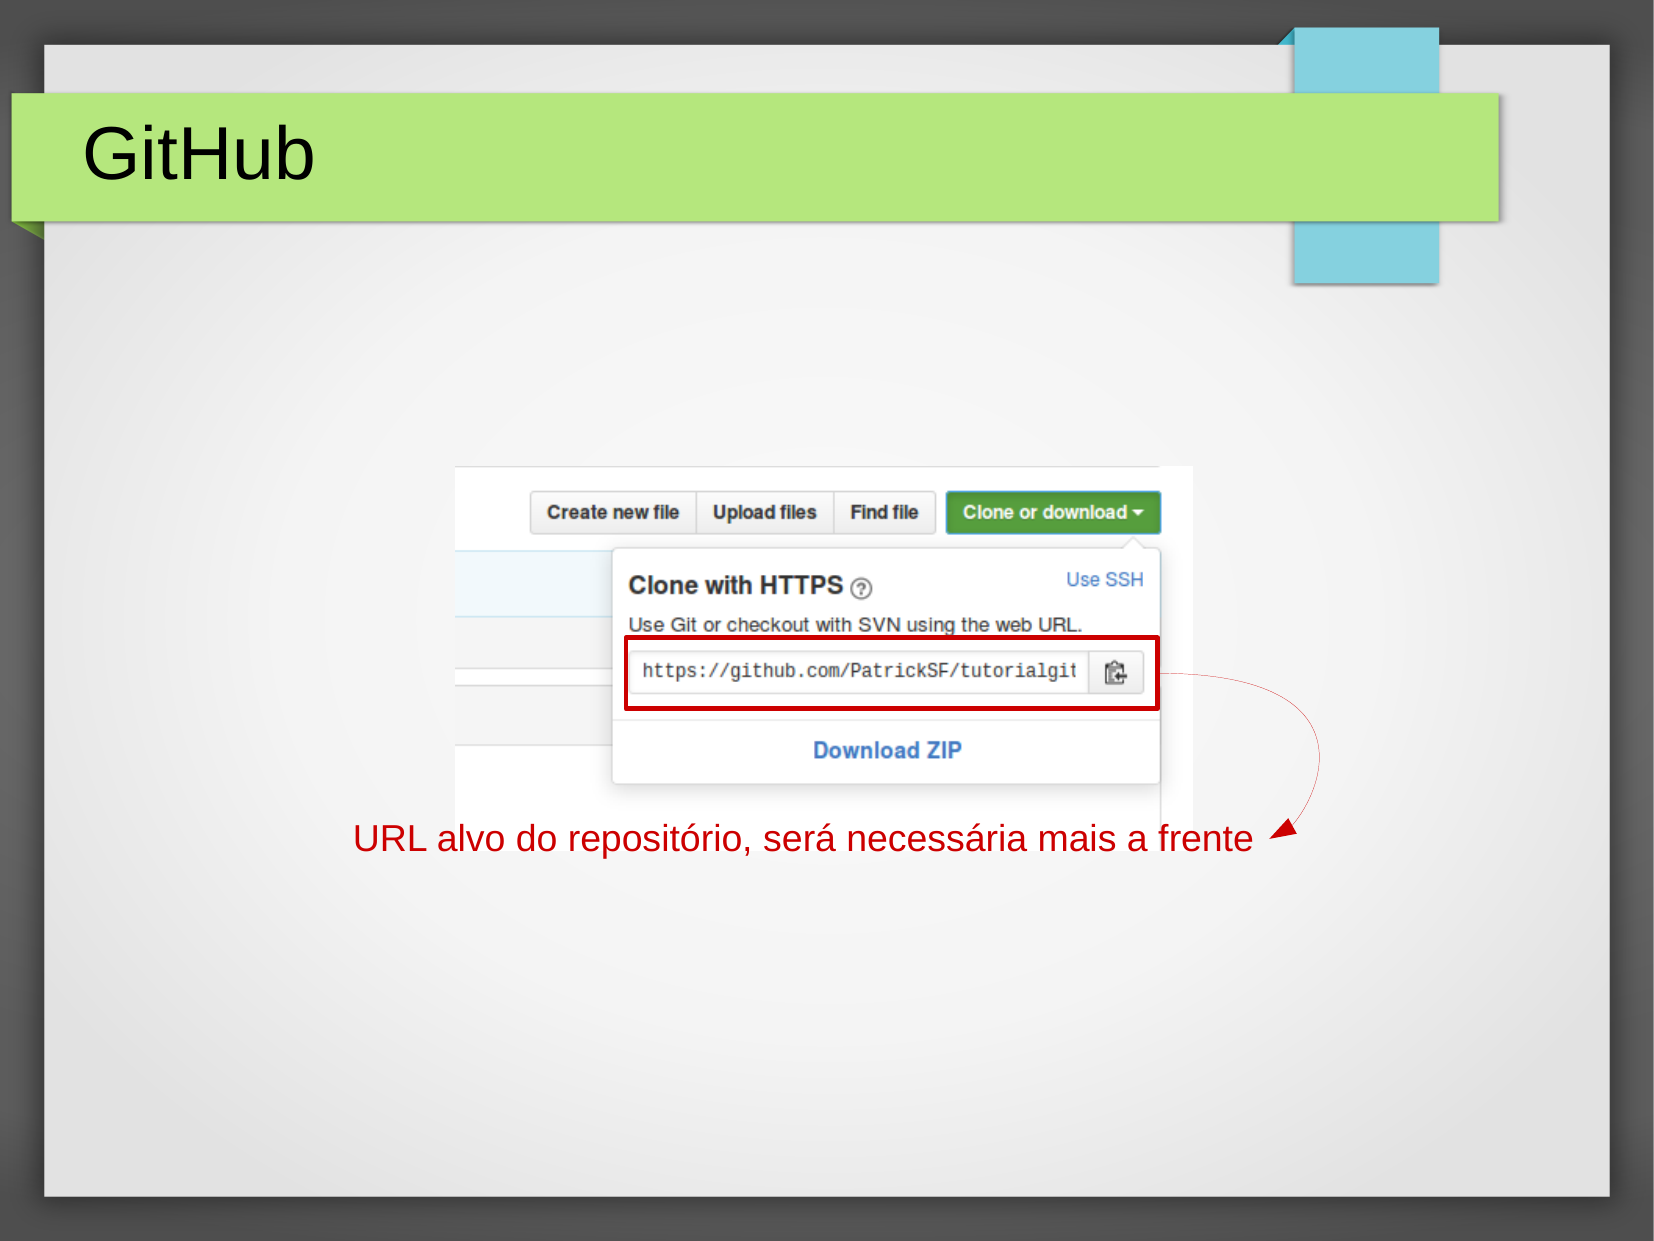

# GitHub
URL alvo do repositório, será necessária mais a frente